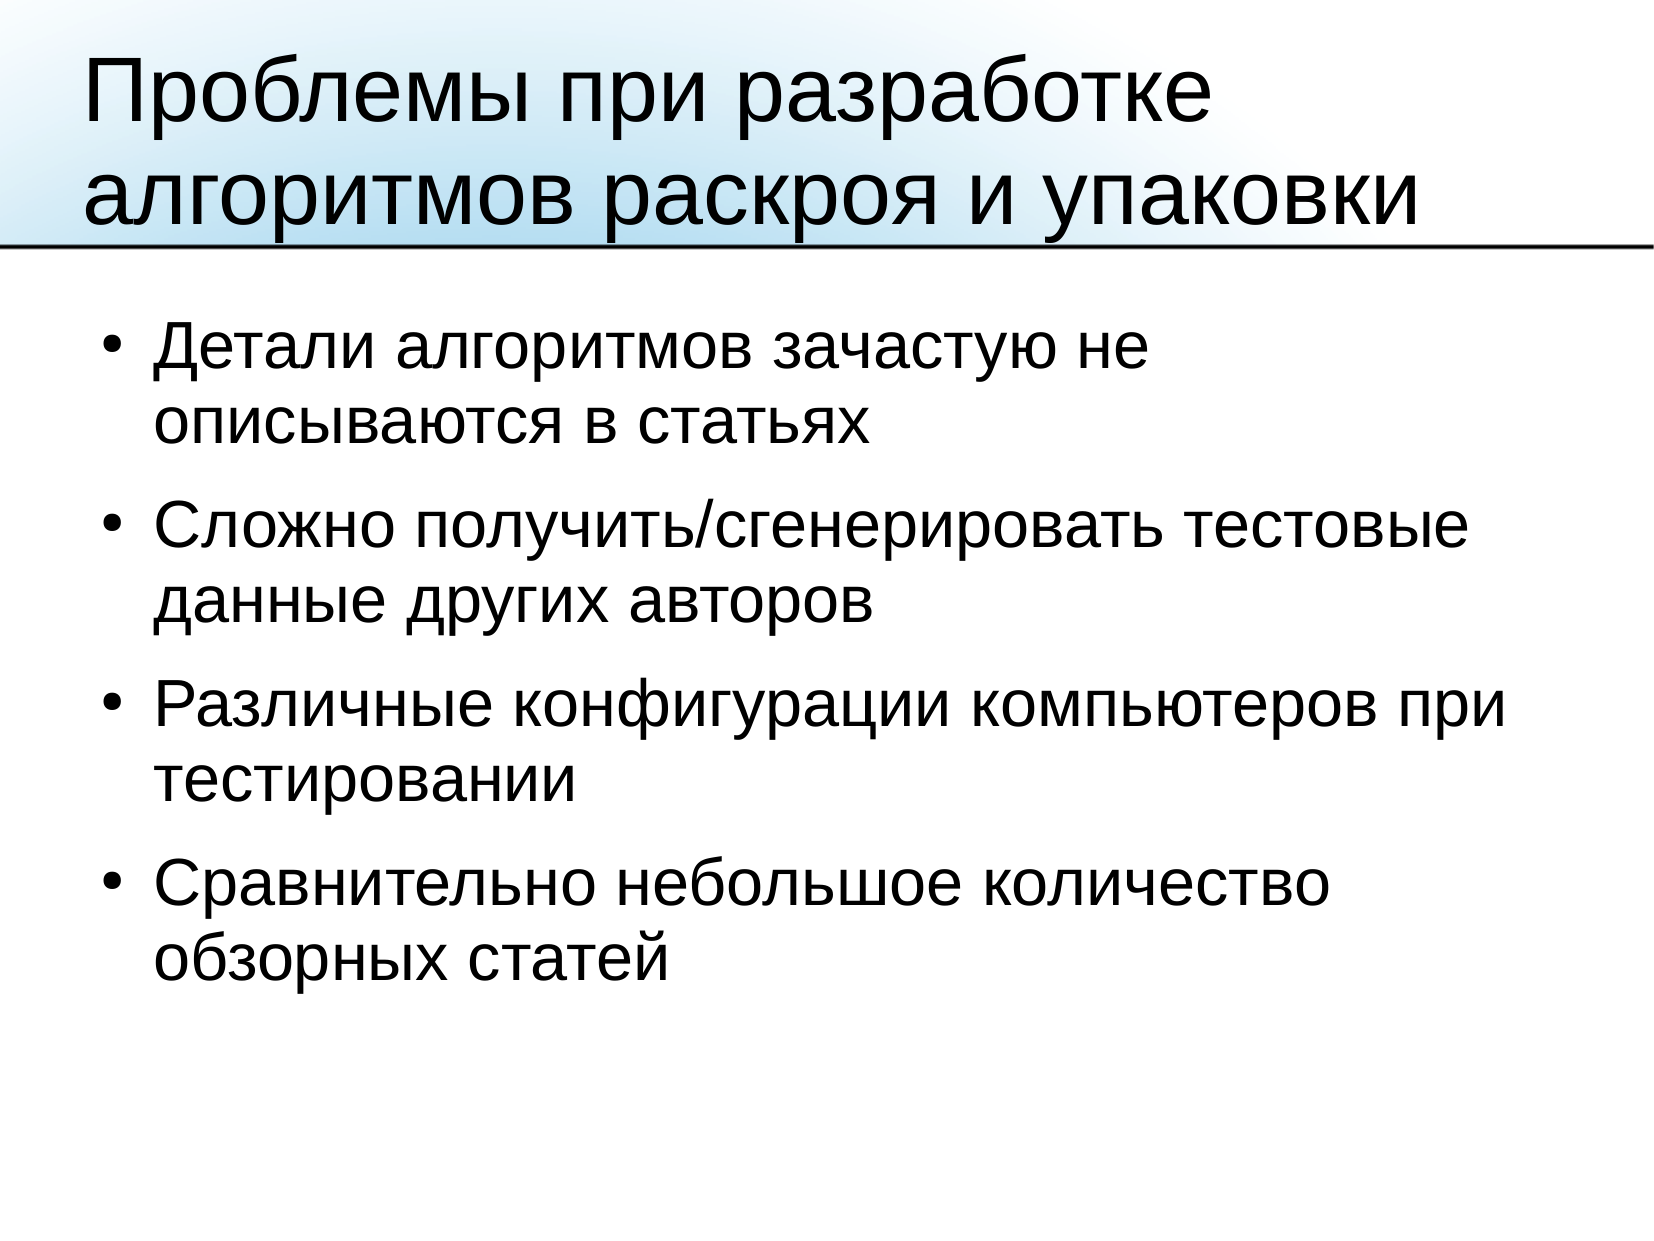

# Проблемы при разработке алгоритмов раскроя и упаковки
Детали алгоритмов зачастую не описываются в статьях
Сложно получить/сгенерировать тестовые данные других авторов
Различные конфигурации компьютеров при тестировании
Сравнительно небольшое количество обзорных статей